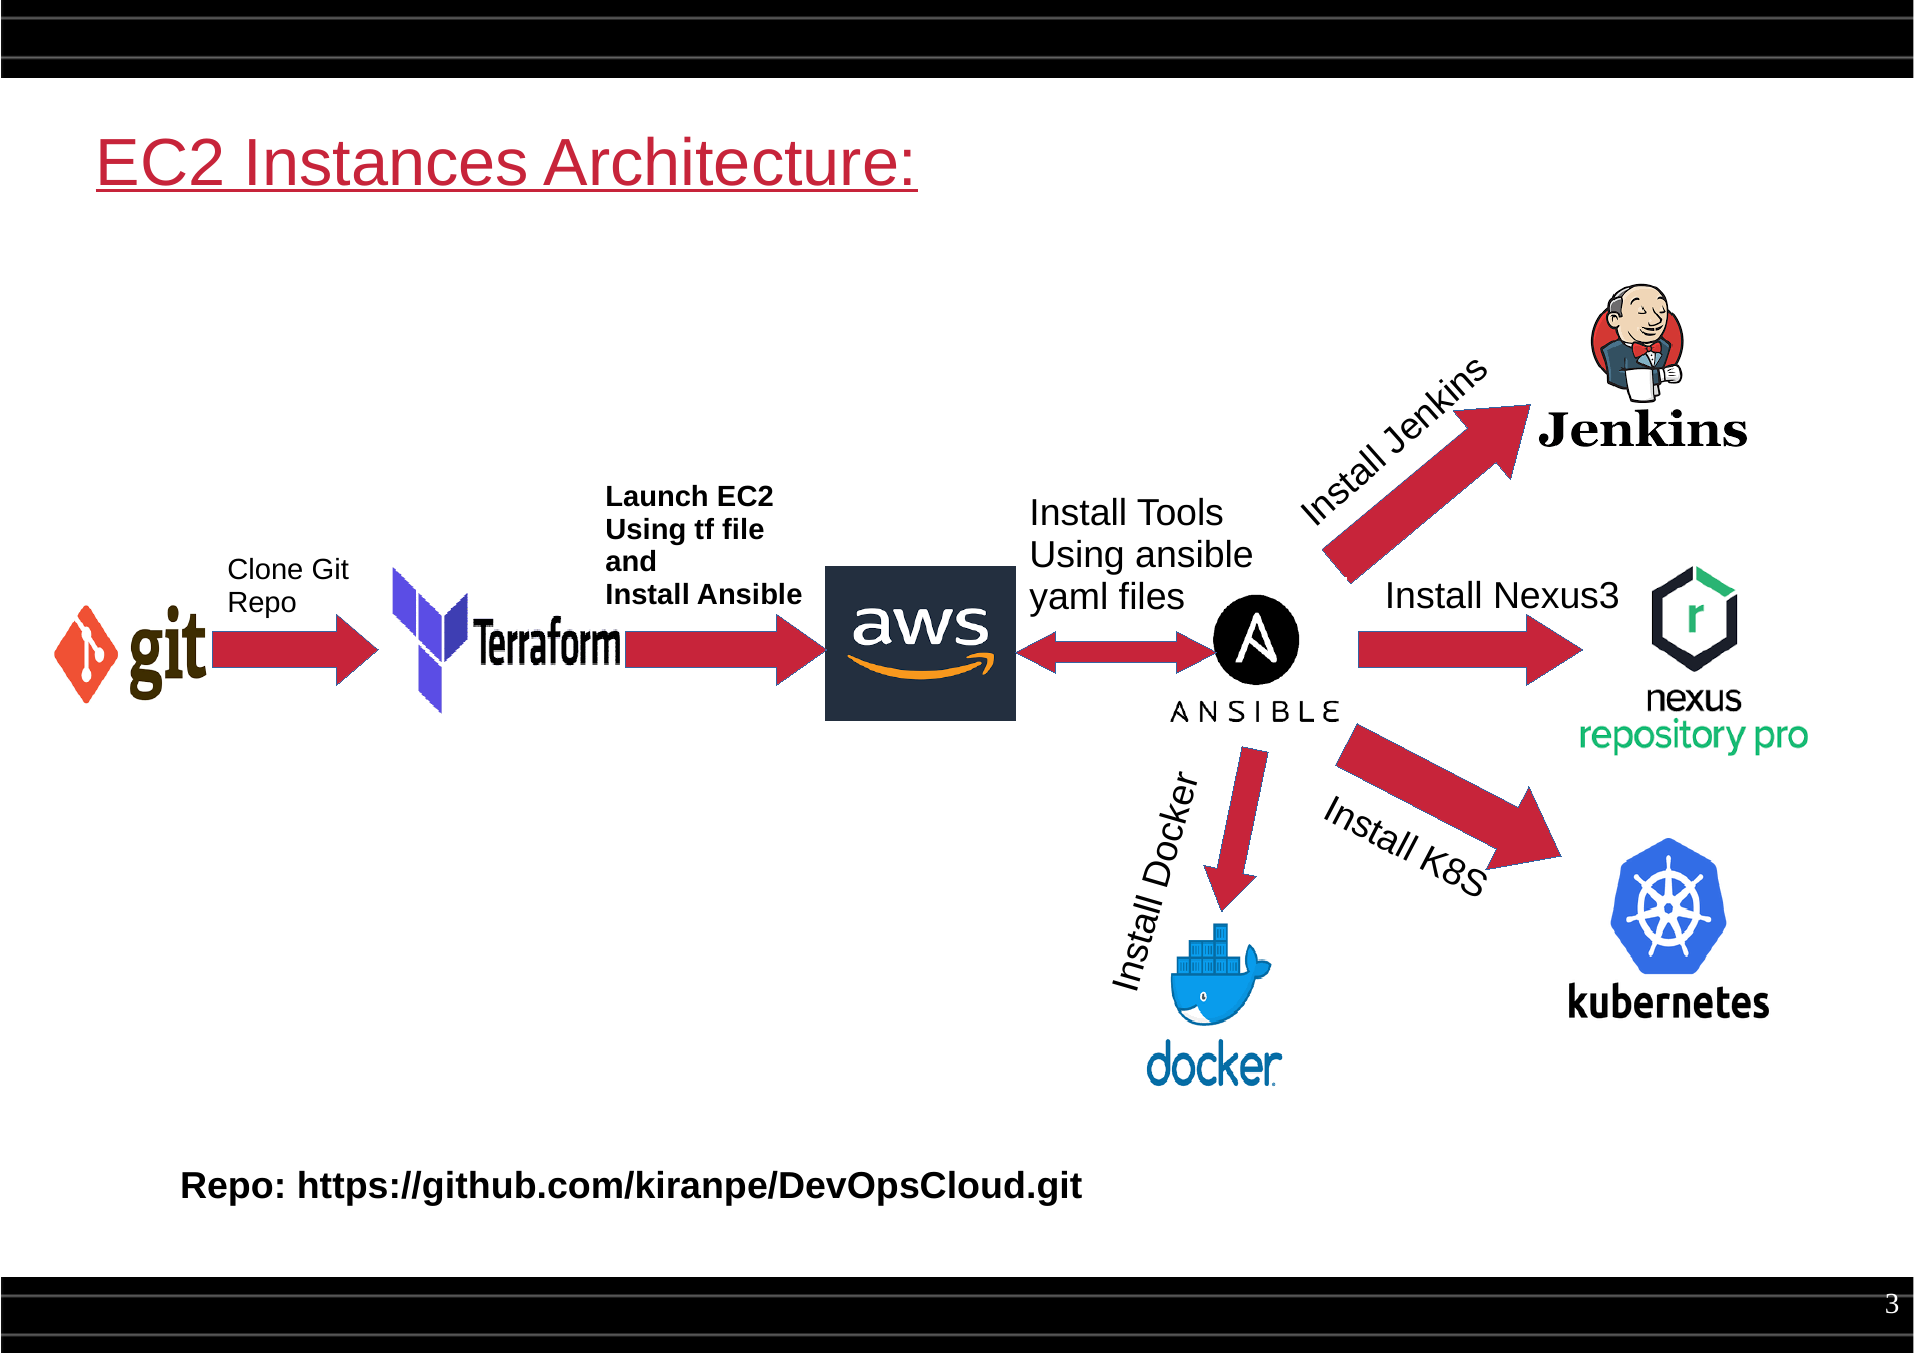

# EC2 Instances Architecture:
Install Jenkins
Launch EC2 Using tf file and
Install Ansible
Install Tools
Using ansible yaml files
Clone Git Repo
Install Nexus3
Install K8S
Install Docker
Repo: https://github.com/kiranpe/DevOpsCloud.git